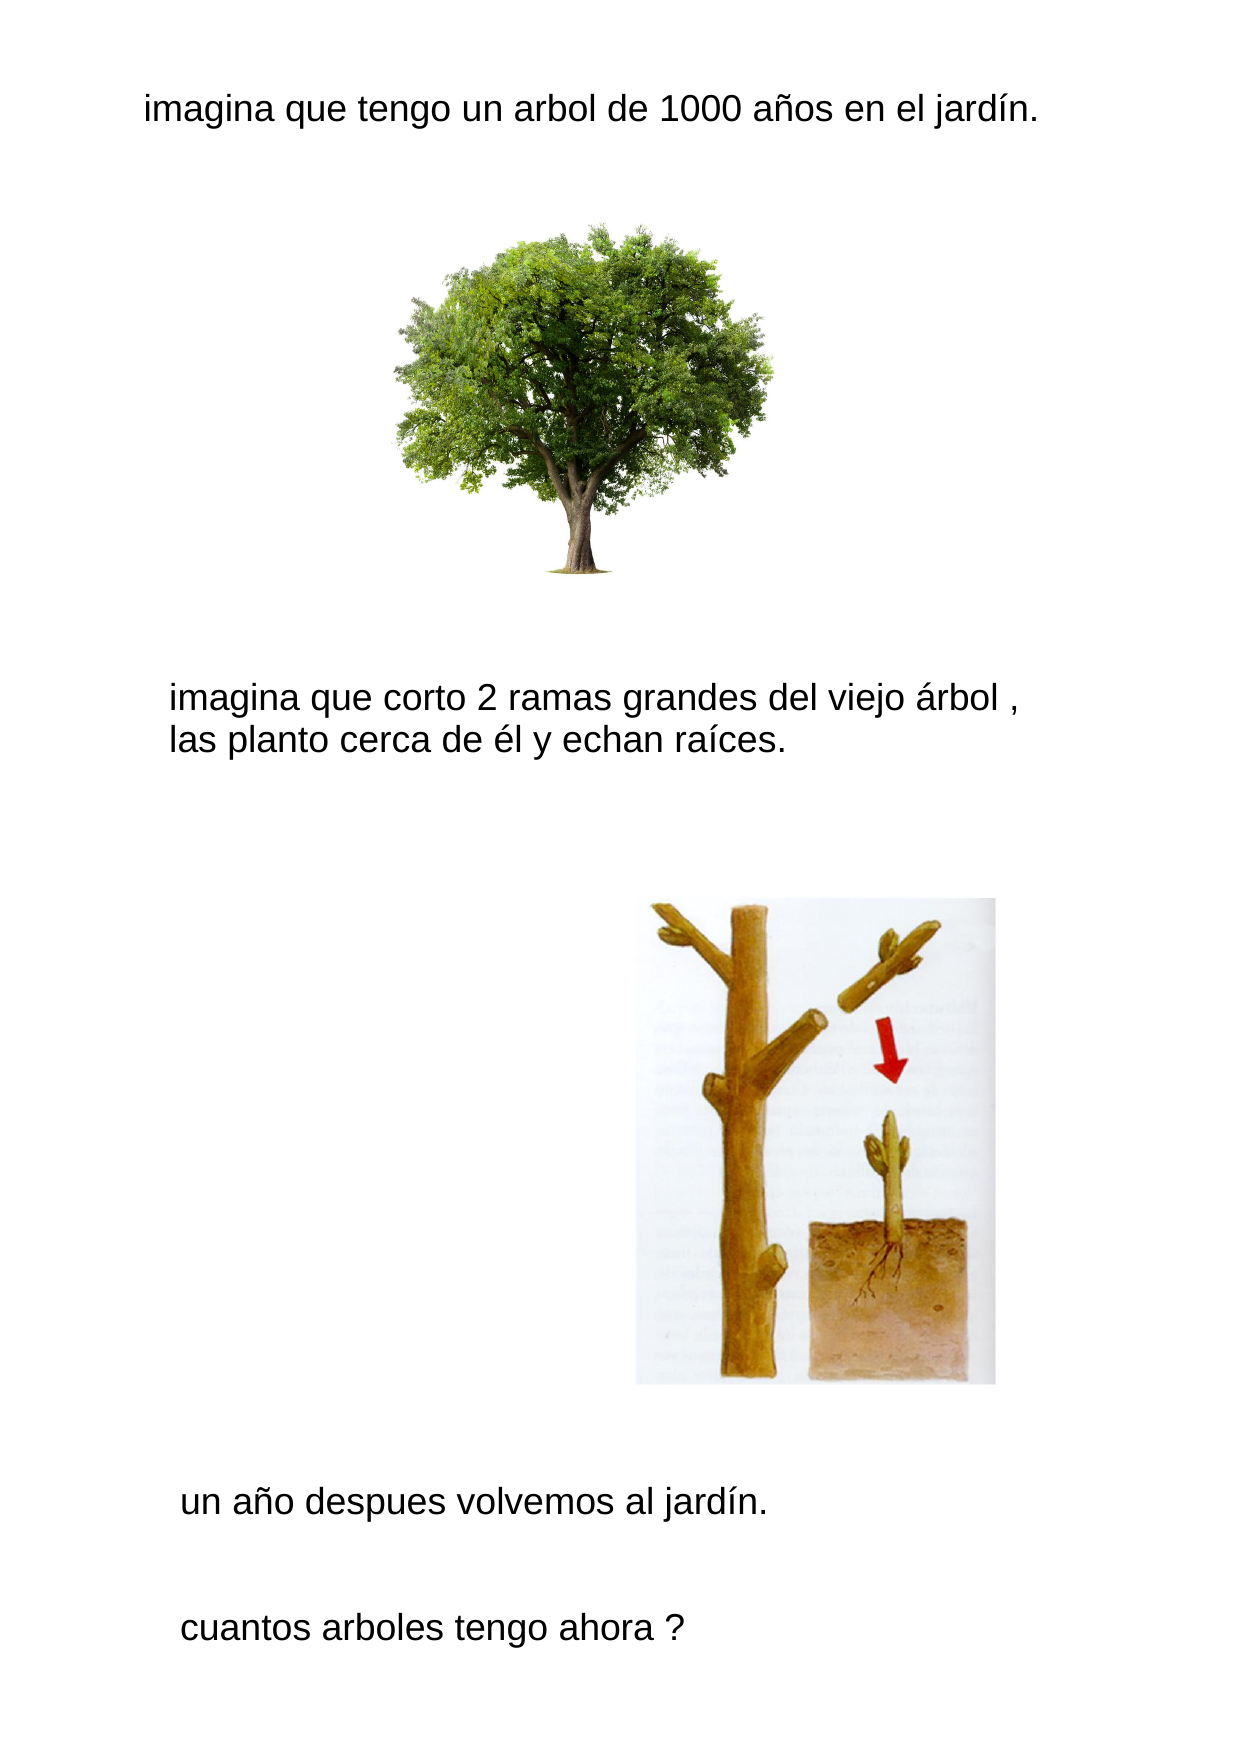

imagina que tengo un arbol de 1000 años en el jardín.
imagina que corto 2 ramas grandes del viejo árbol ,
las planto cerca de él y echan raíces.
un año despues volvemos al jardín.
cuantos arboles tengo ahora ?